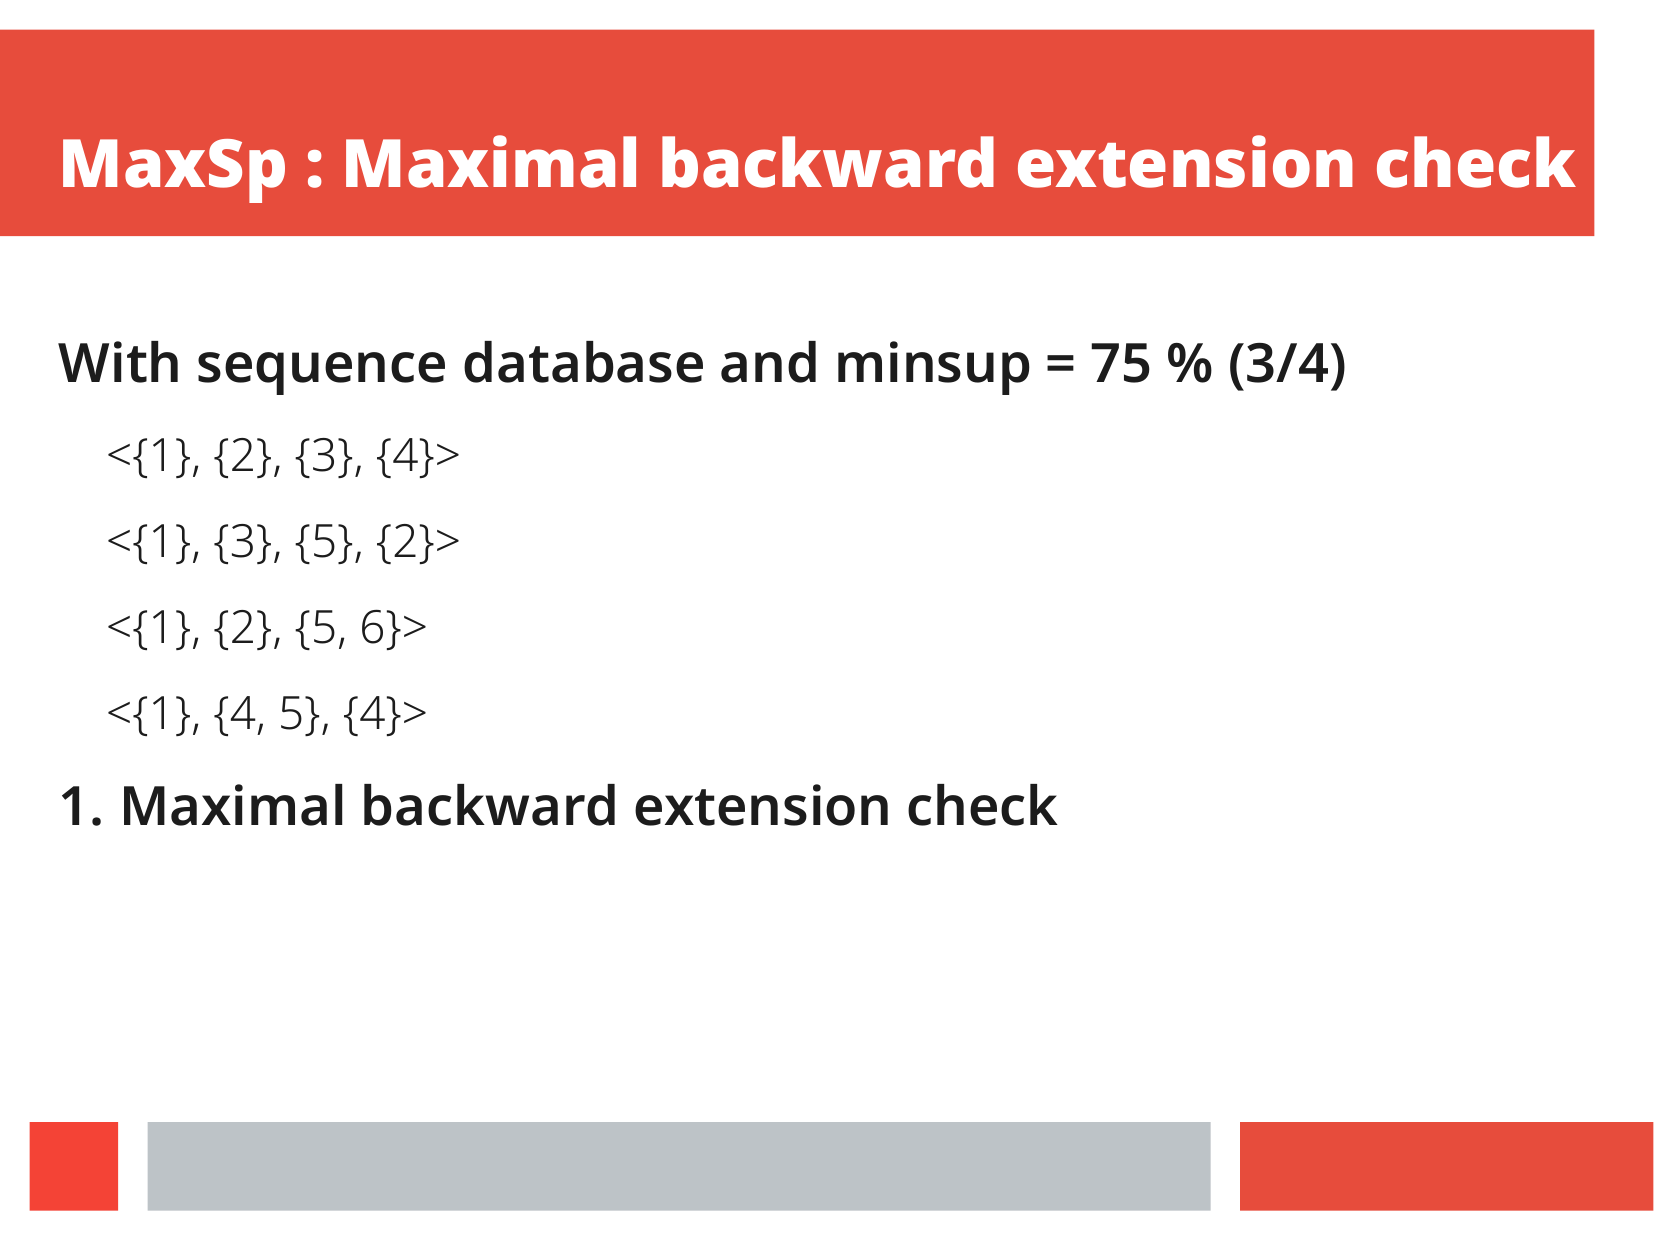

# MaxSp : Maximal backward extension check
With sequence database and minsup = 75 % (3/4)
<{1}, {2}, {3}, {4}>
<{1}, {3}, {5}, {2}>
<{1}, {2}, {5, 6}>
<{1}, {4, 5}, {4}>
1. Maximal backward extension check